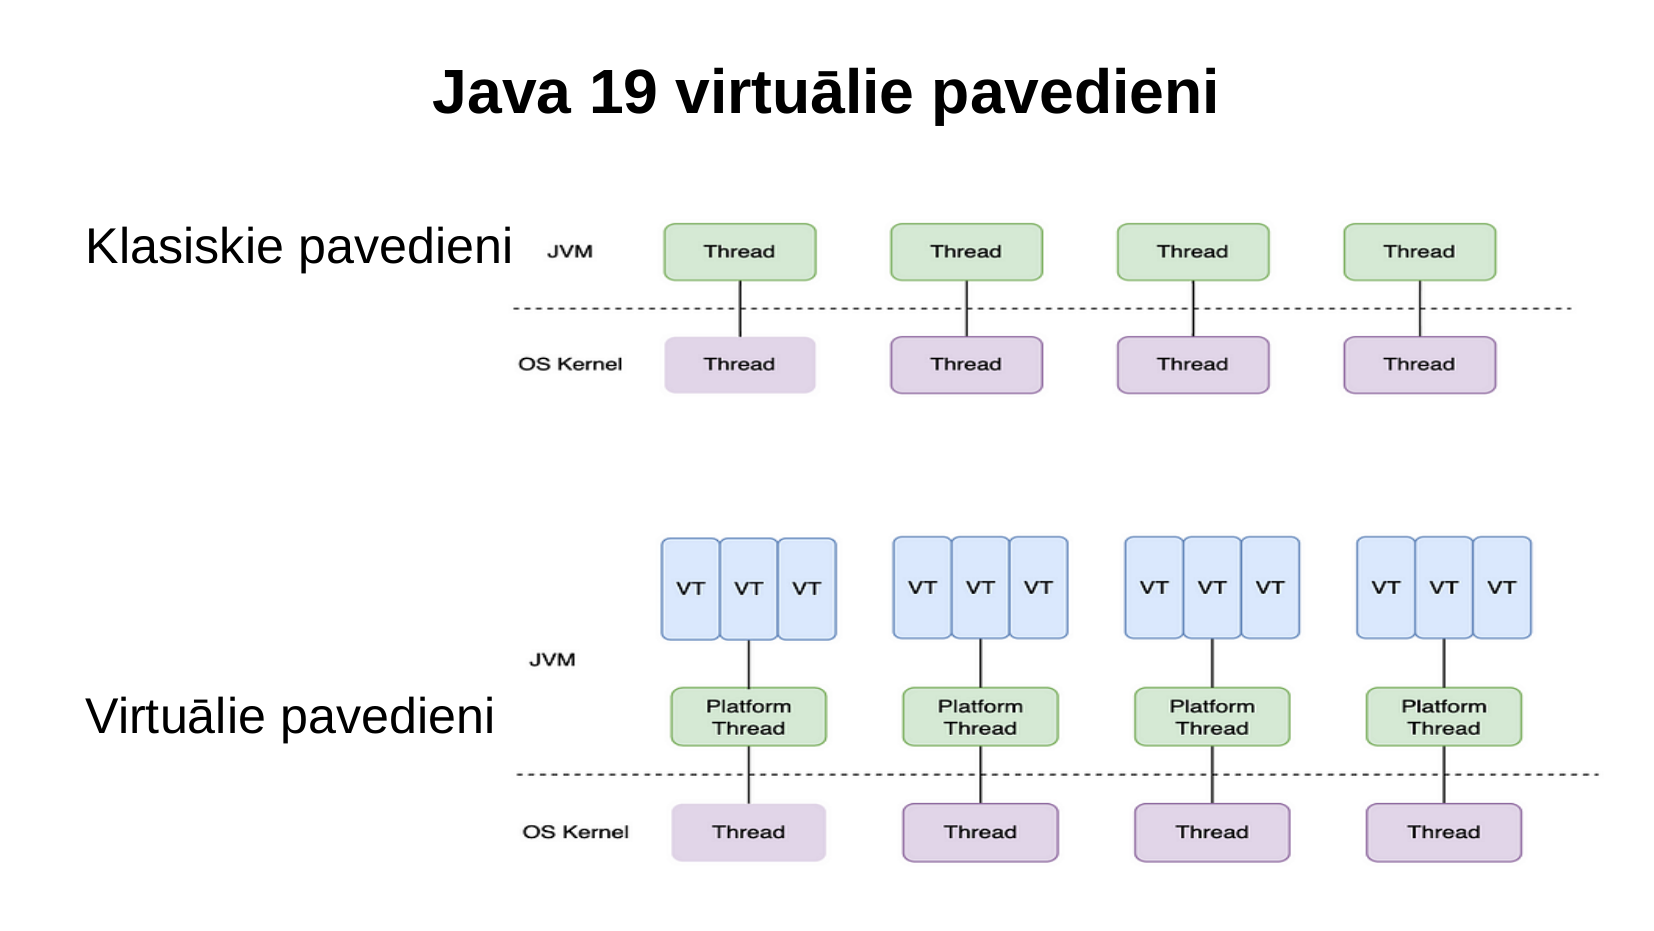

# Java 19 virtuālie pavedieni
Klasiskie pavedieni
Virtuālie pavedieni